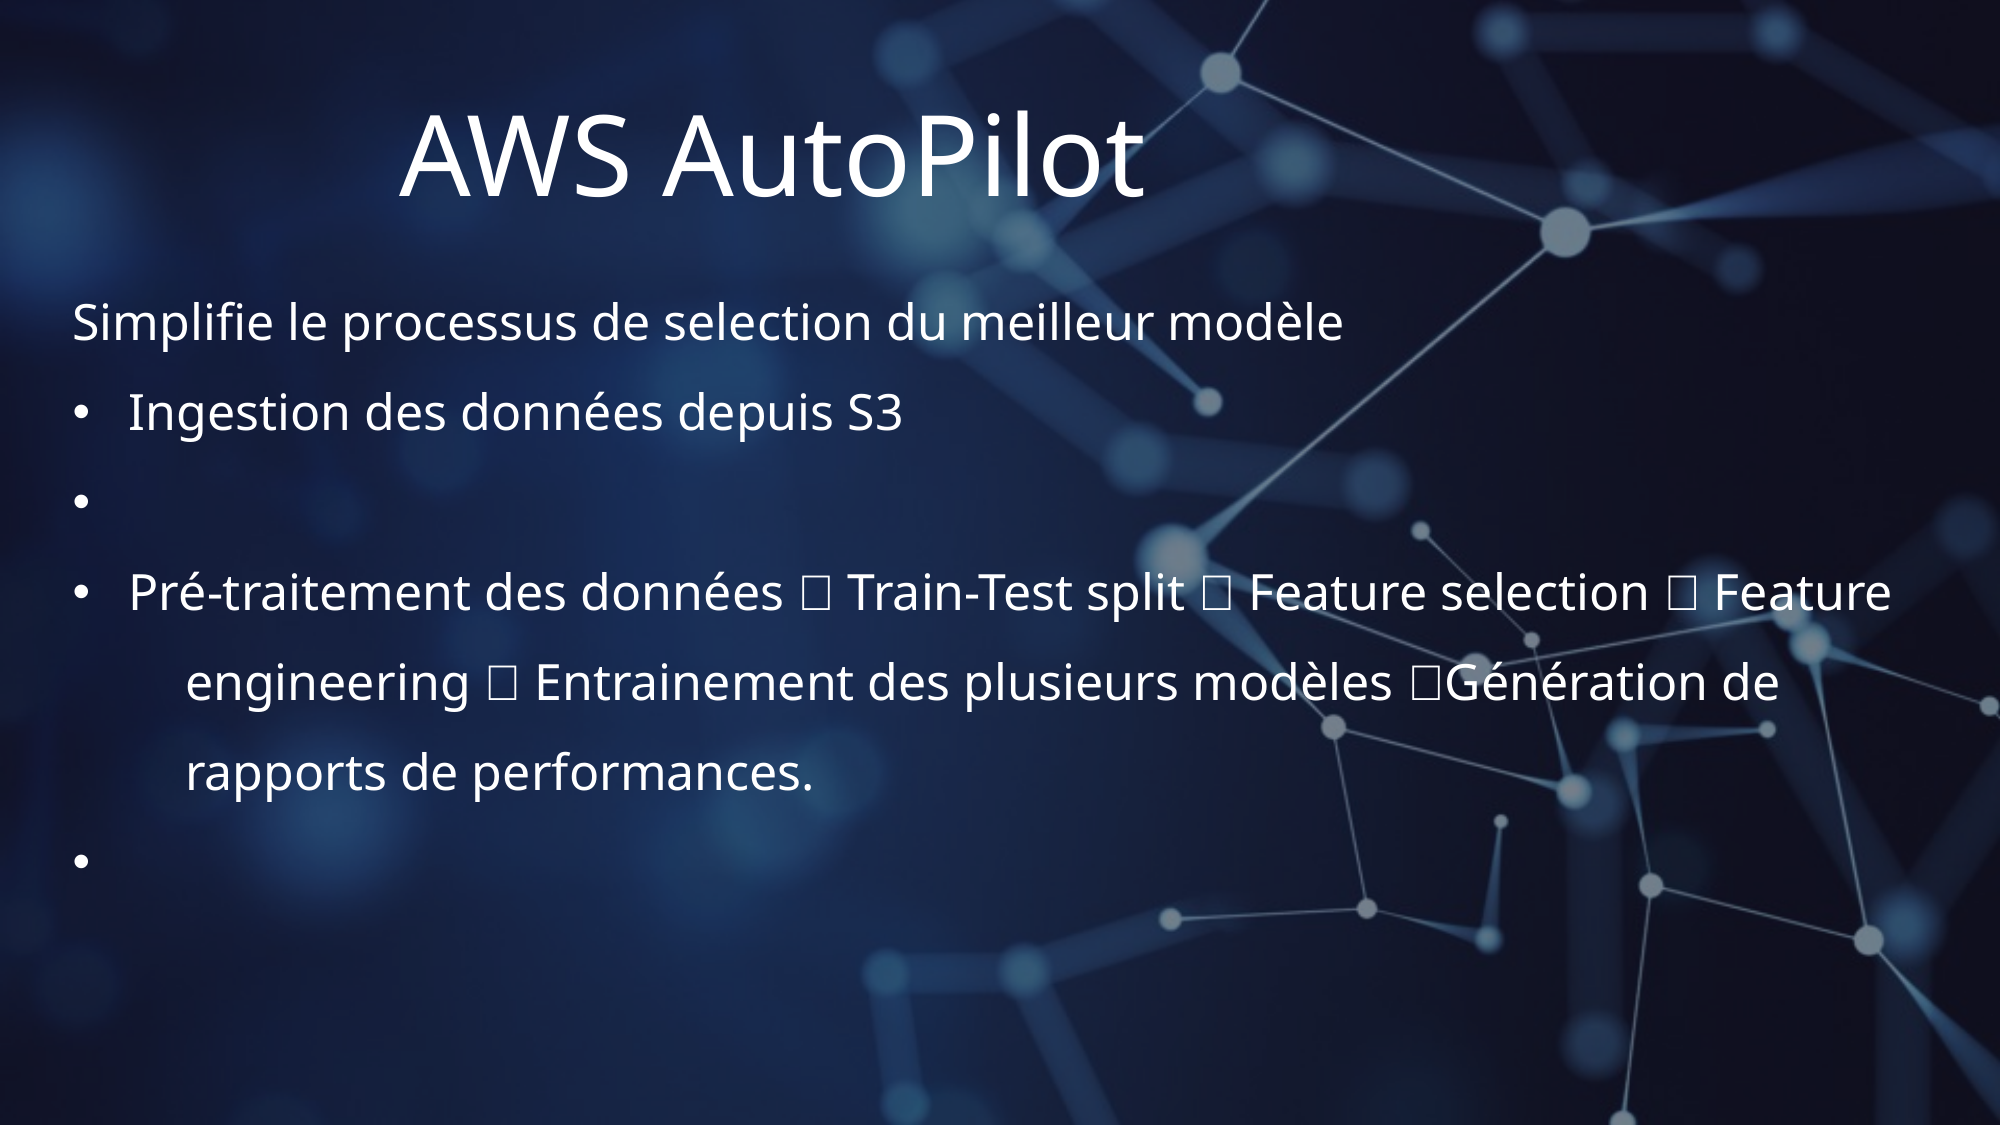

# AWS AutoPilot
Simplifie le processus de selection du meilleur modèle
Ingestion des données depuis S3
Pré-traitement des données  Train-Test split  Feature selection  Feature engineering  Entrainement des plusieurs modèles Génération de rapports de performances.